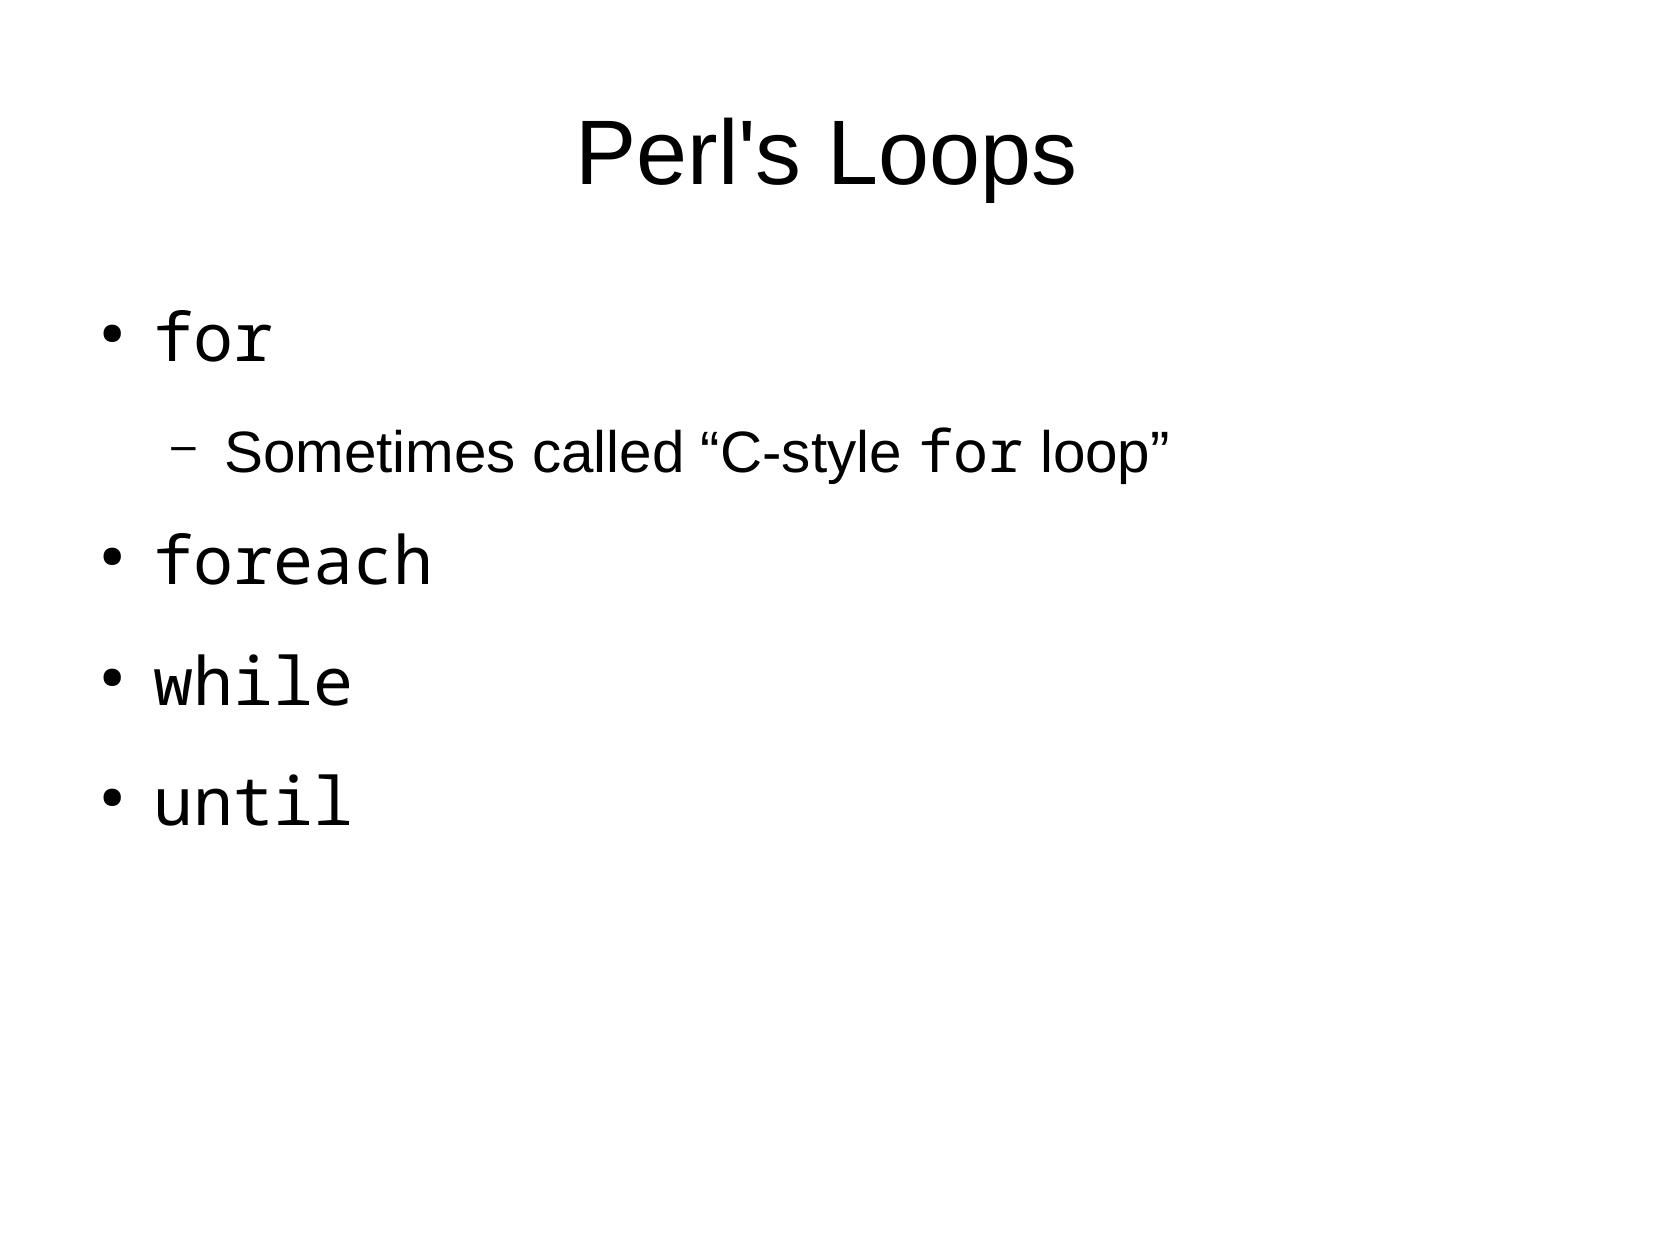

# Perl's Loops
for
Sometimes called “C-style for loop”
foreach
while
until